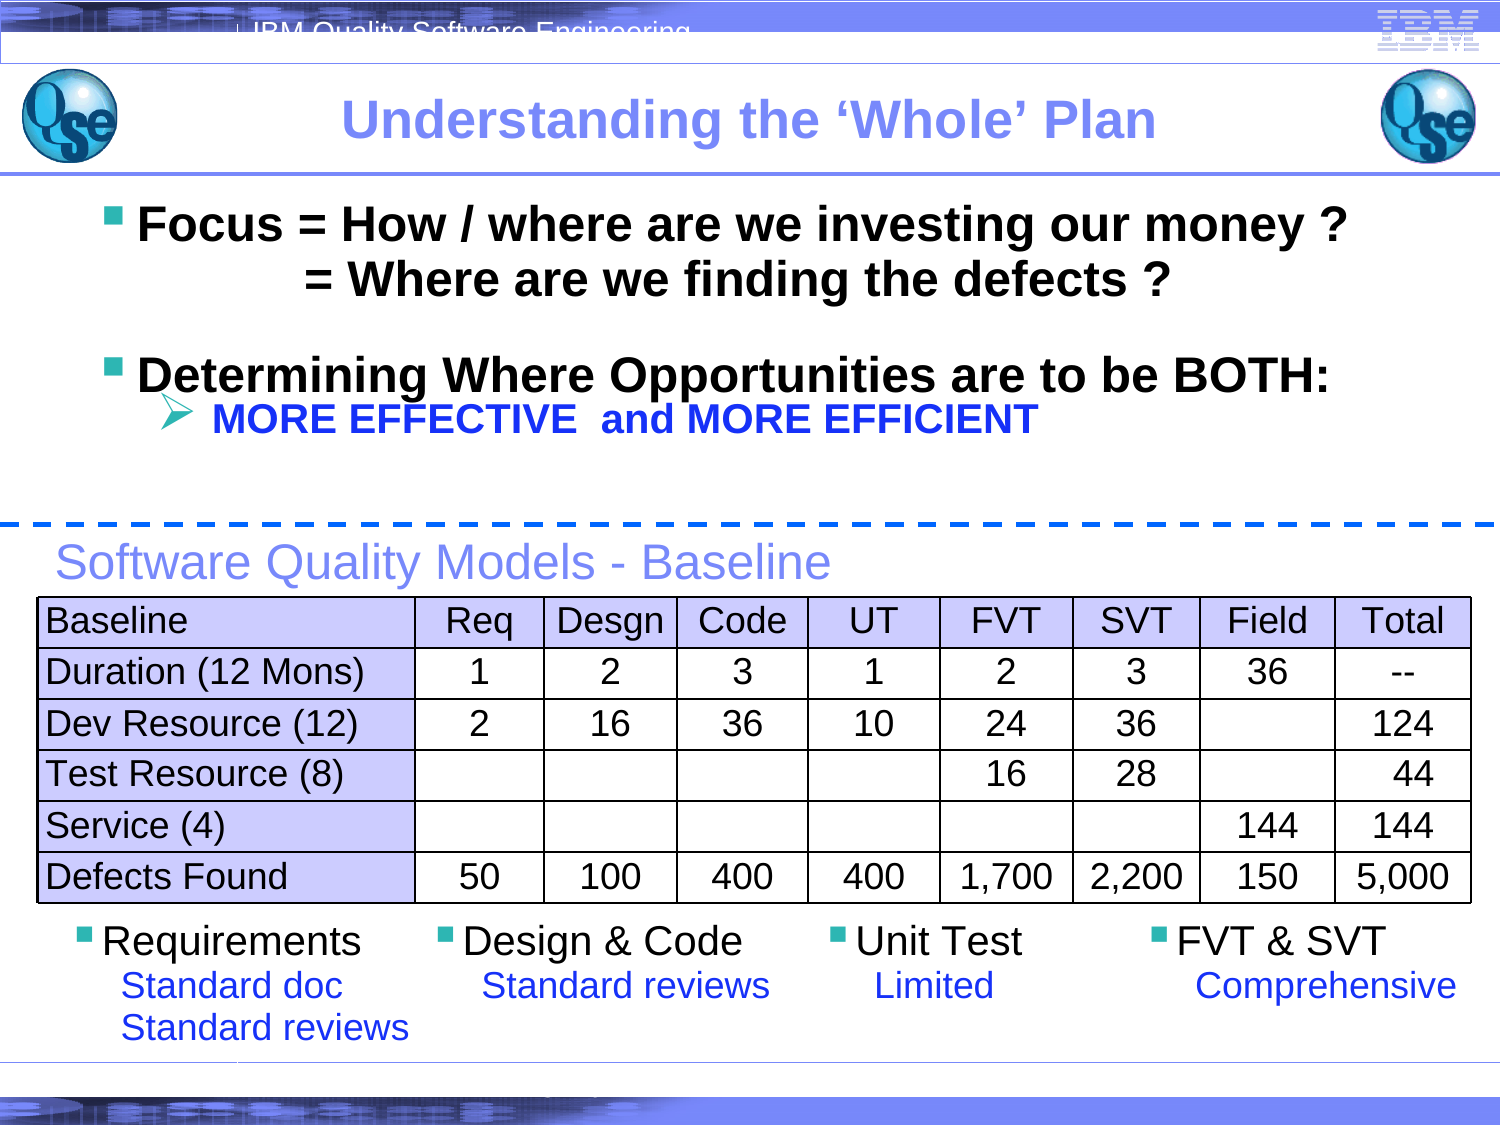

# Understanding the ‘Whole’ Plan
Focus = How / where are we investing our money ?
 = Where are we finding the defects ?
Determining Where Opportunities are to be BOTH:
MORE EFFECTIVE and MORE EFFICIENT
Software Quality Models - Baseline
Baseline
Req
Desgn
Code
UT
FVT
SVT
Field
Total
Duration (12 Mons)
1
2
3
1
2
3
36
--
Dev Resource (12)
2
16
36
10
24
36
124
Test Resource (8)
16
28
 44
Service (4)
144
144
Defects Found
50
100
400
400
1,700
2,200
150
5,000
Requirements
Standard doc
Standard reviews
Design & Code
Standard reviews
Unit Test
Limited
FVT & SVT
Comprehensive
23